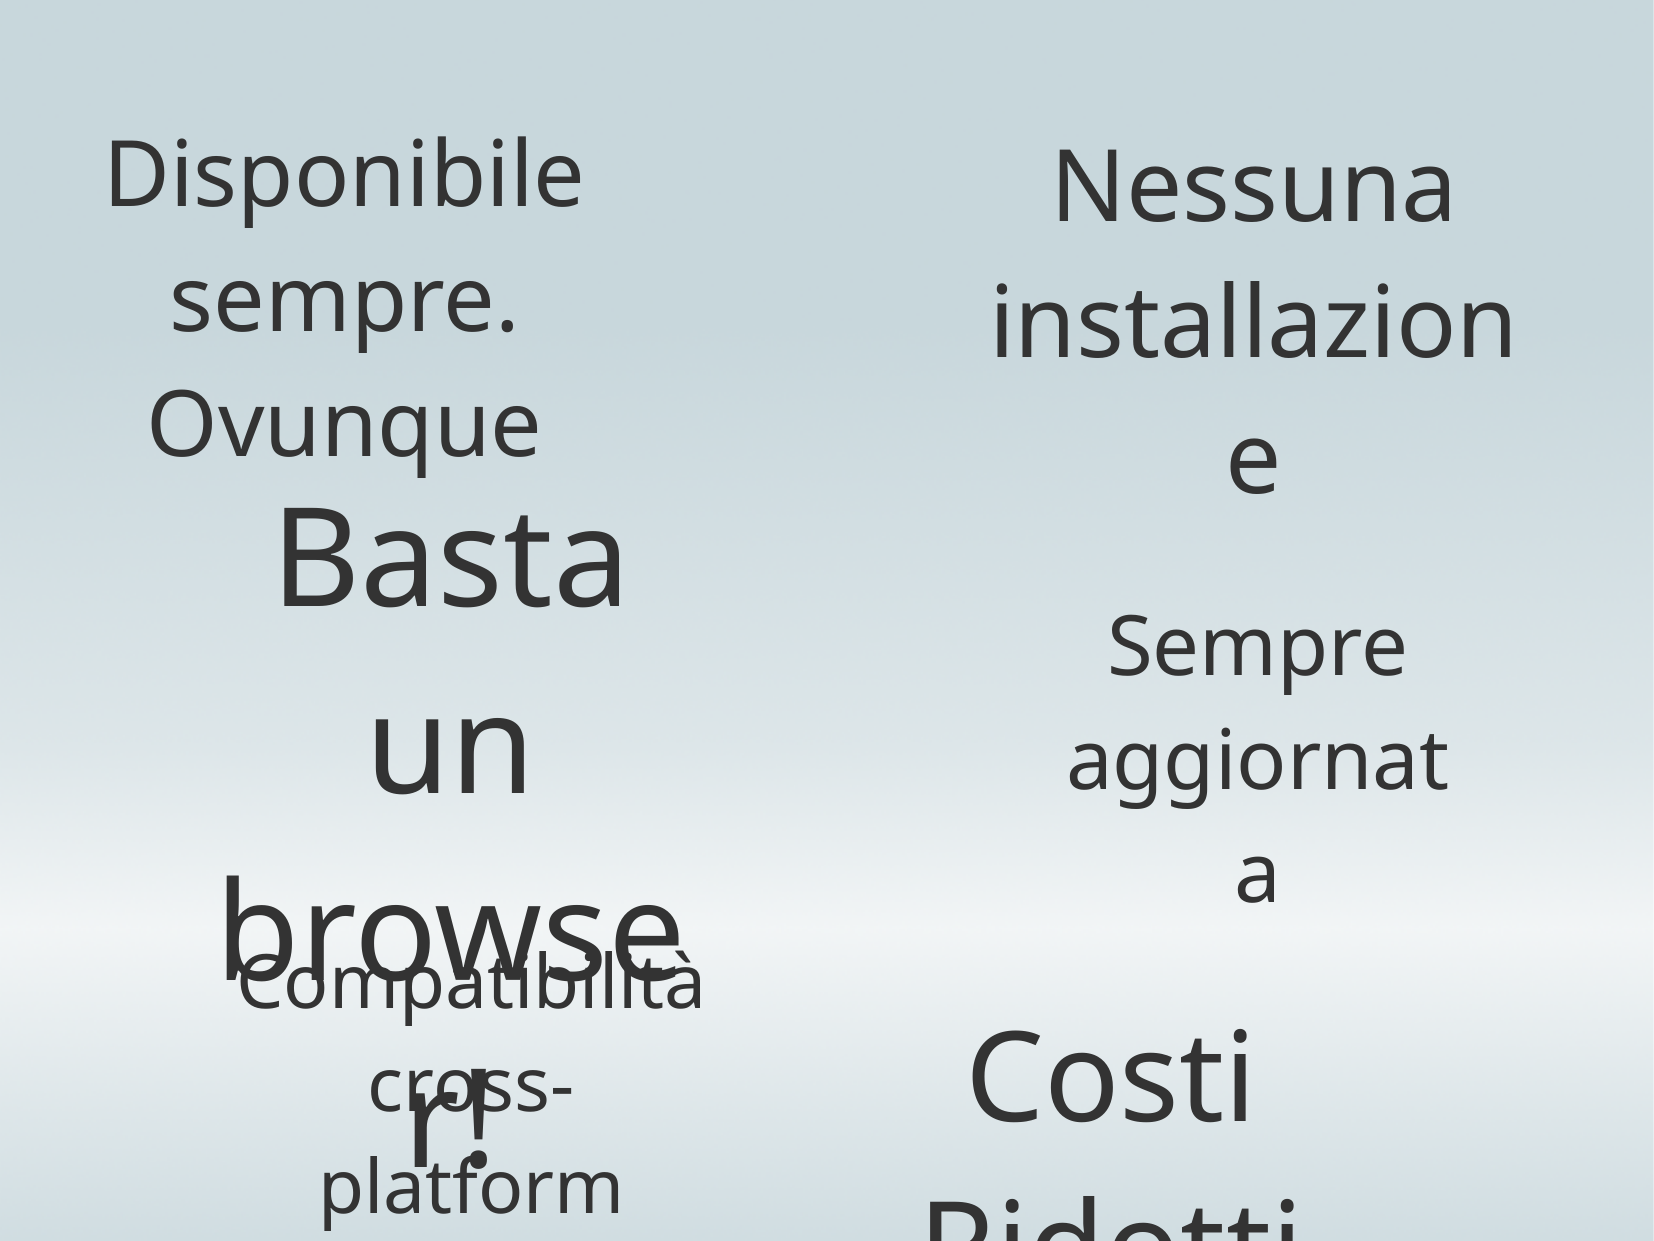

Disponibile sempre. Ovunque
Nessuna installazione
Basta un browser!
Sempre aggiornata
Compatibilità cross-platform
Costi Ridotti